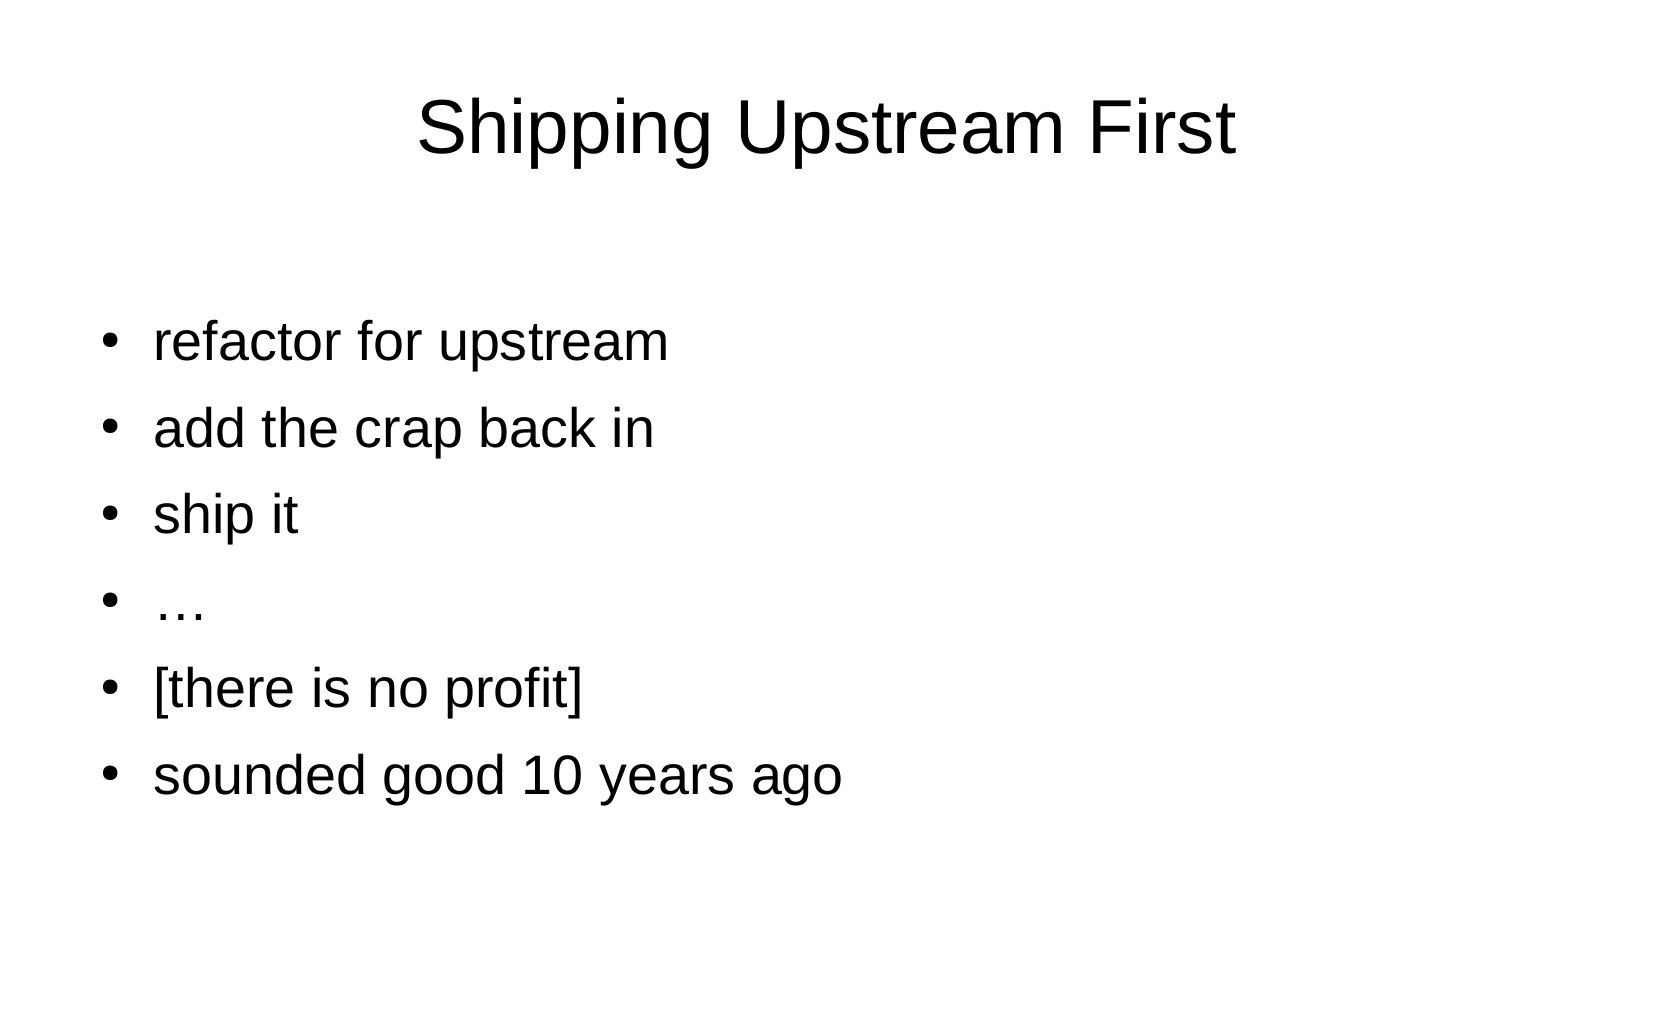

# Shipping Upstream First
refactor for upstream
add the crap back in
ship it
…
[there is no profit]
sounded good 10 years ago